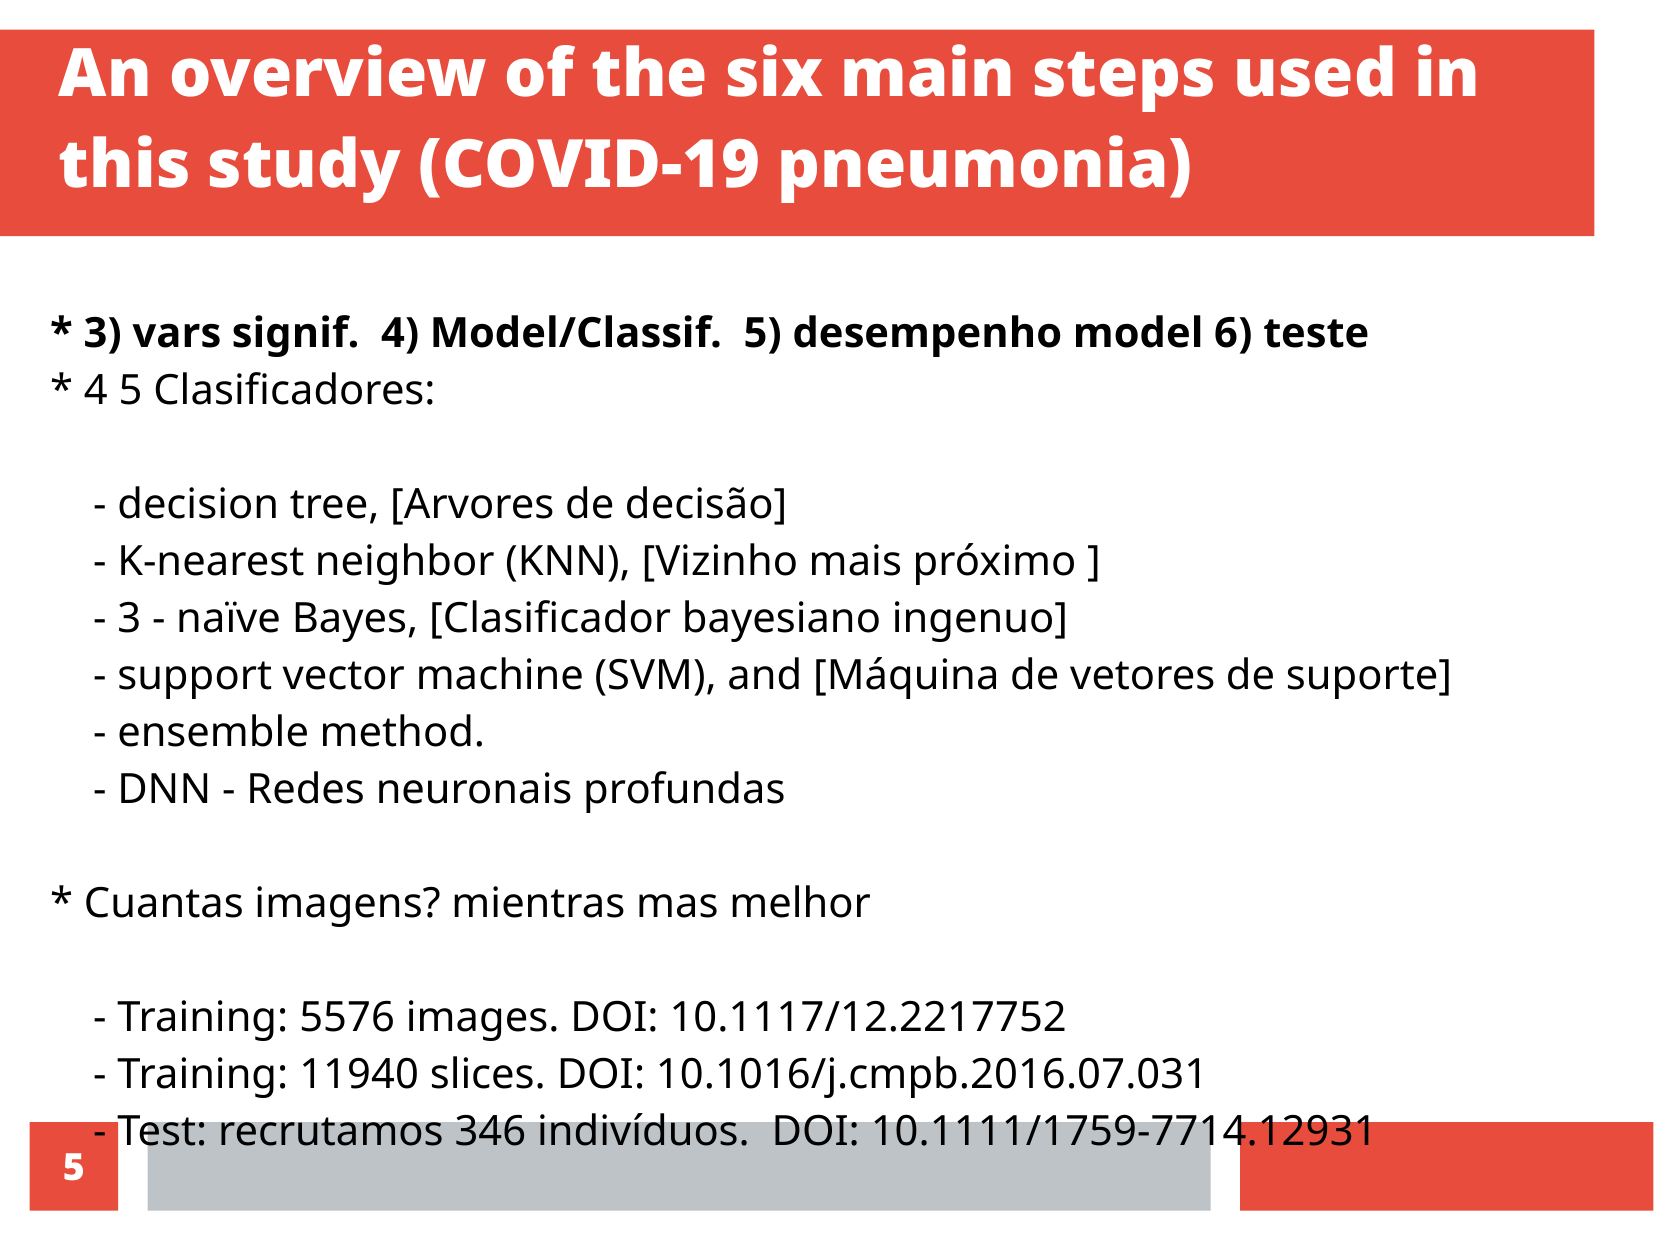

# An overview of the six main steps used in this study (COVID-19 pneumonia)
* 3) vars signif. 4) Model/Classif. 5) desempenho model 6) teste
* 4 5 Clasificadores:
 - decision tree, [Arvores de decisão]
 - K-nearest neighbor (KNN), [Vizinho mais próximo ]
 - 3 - naïve Bayes, [Clasificador bayesiano ingenuo]
 - support vector machine (SVM), and [Máquina de vetores de suporte]
 - ensemble method.
 - DNN - Redes neuronais profundas
* Cuantas imagens? mientras mas melhor
 - Training: 5576 images. DOI: 10.1117/12.2217752
 - Training: 11940 slices. DOI: 10.1016/j.cmpb.2016.07.031
 - Test: recrutamos 346 indivíduos. DOI: 10.1111/1759-7714.12931
5